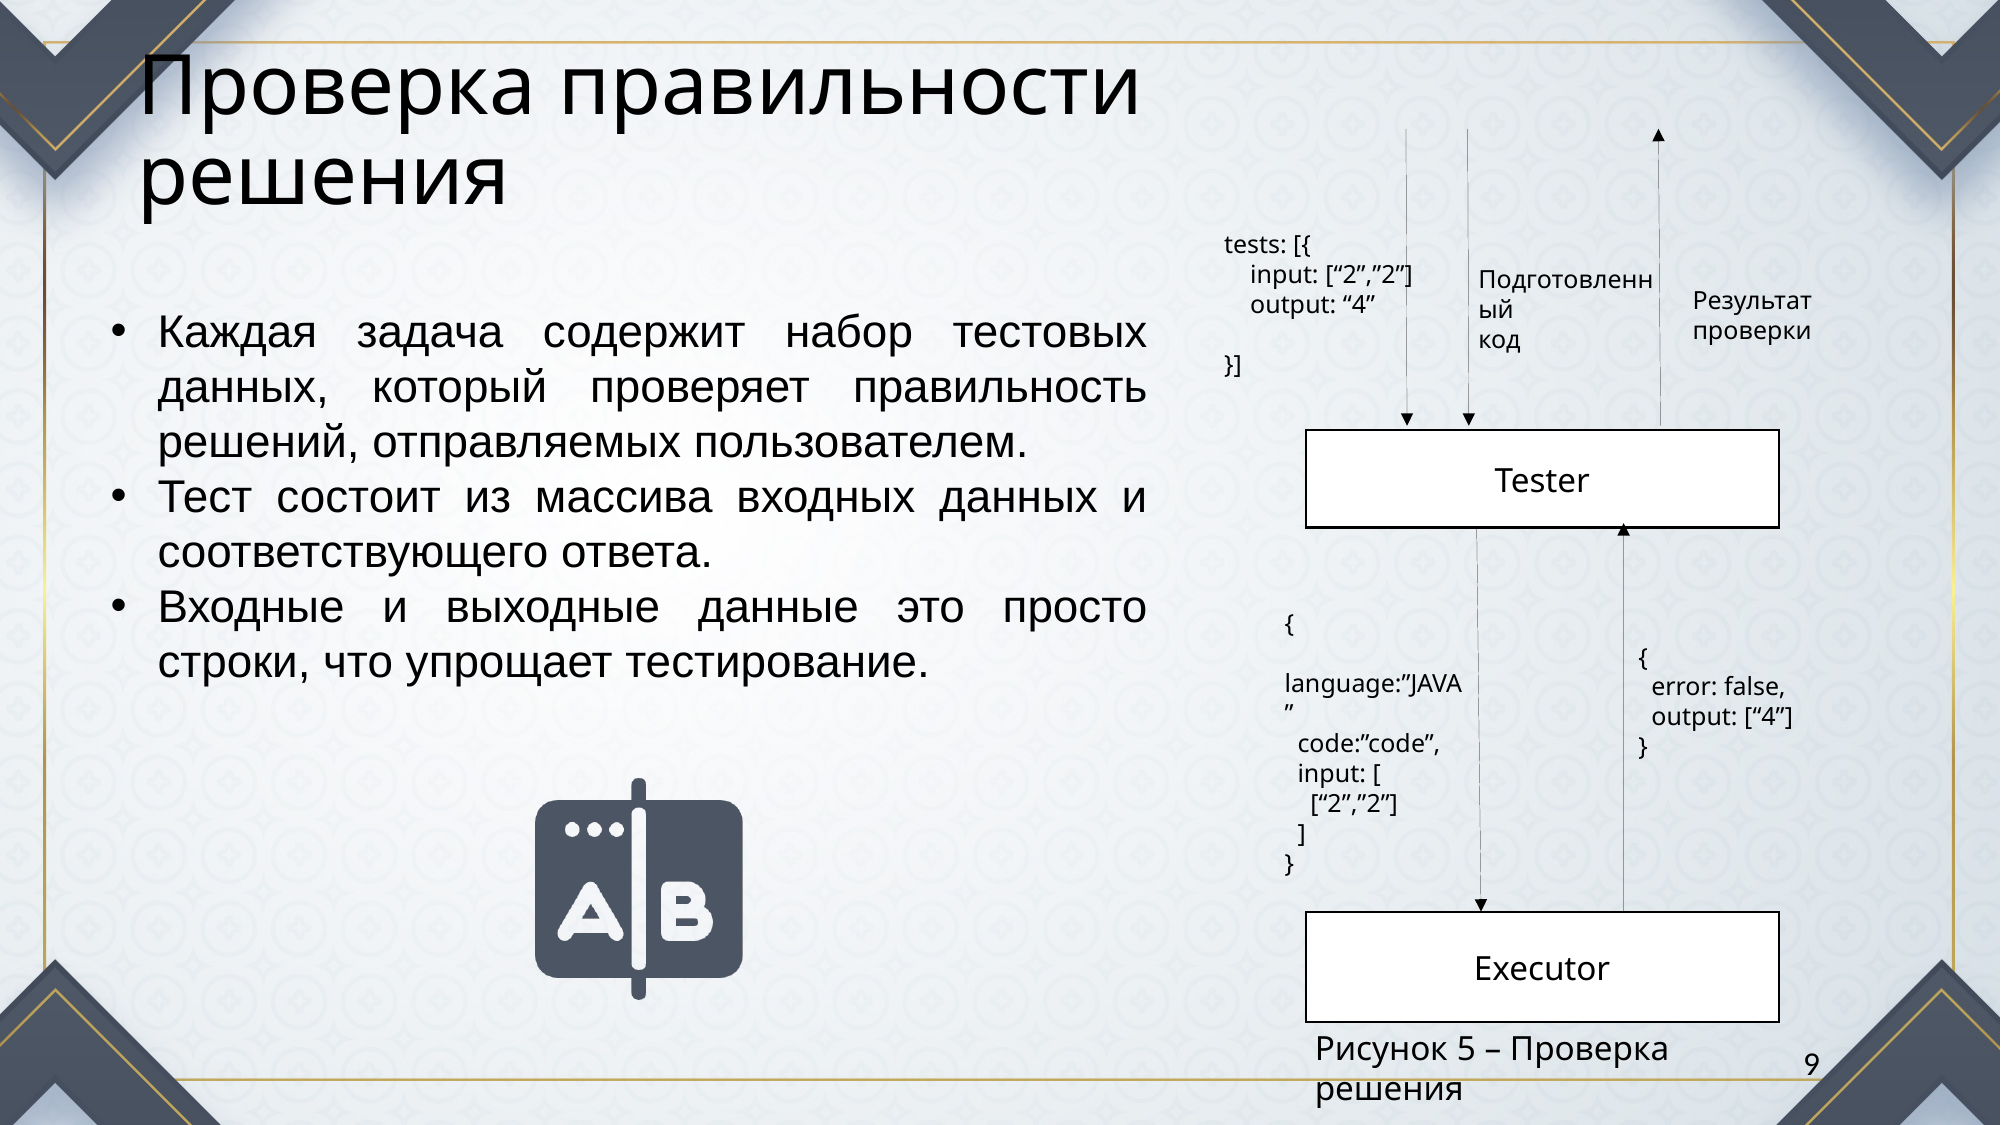

# Проверка правильности решения
tests: [{
 input: [“2”,”2”]
 output: “4”
}]
Подготовленный
код
Результат проверки
Каждая задача содержит набор тестовых данных, который проверяет правильность решений, отправляемых пользователем.
Тест состоит из массива входных данных и соответствующего ответа.
Входные и выходные данные это просто строки, что упрощает тестирование.
Tester
{
 language:”JAVA”
 code:”code”,
 input: [
 [“2”,”2”]
 ]
}
{
 error: false,
 output: [“4”]
}
Executor
Рисунок 5 – Проверка решения